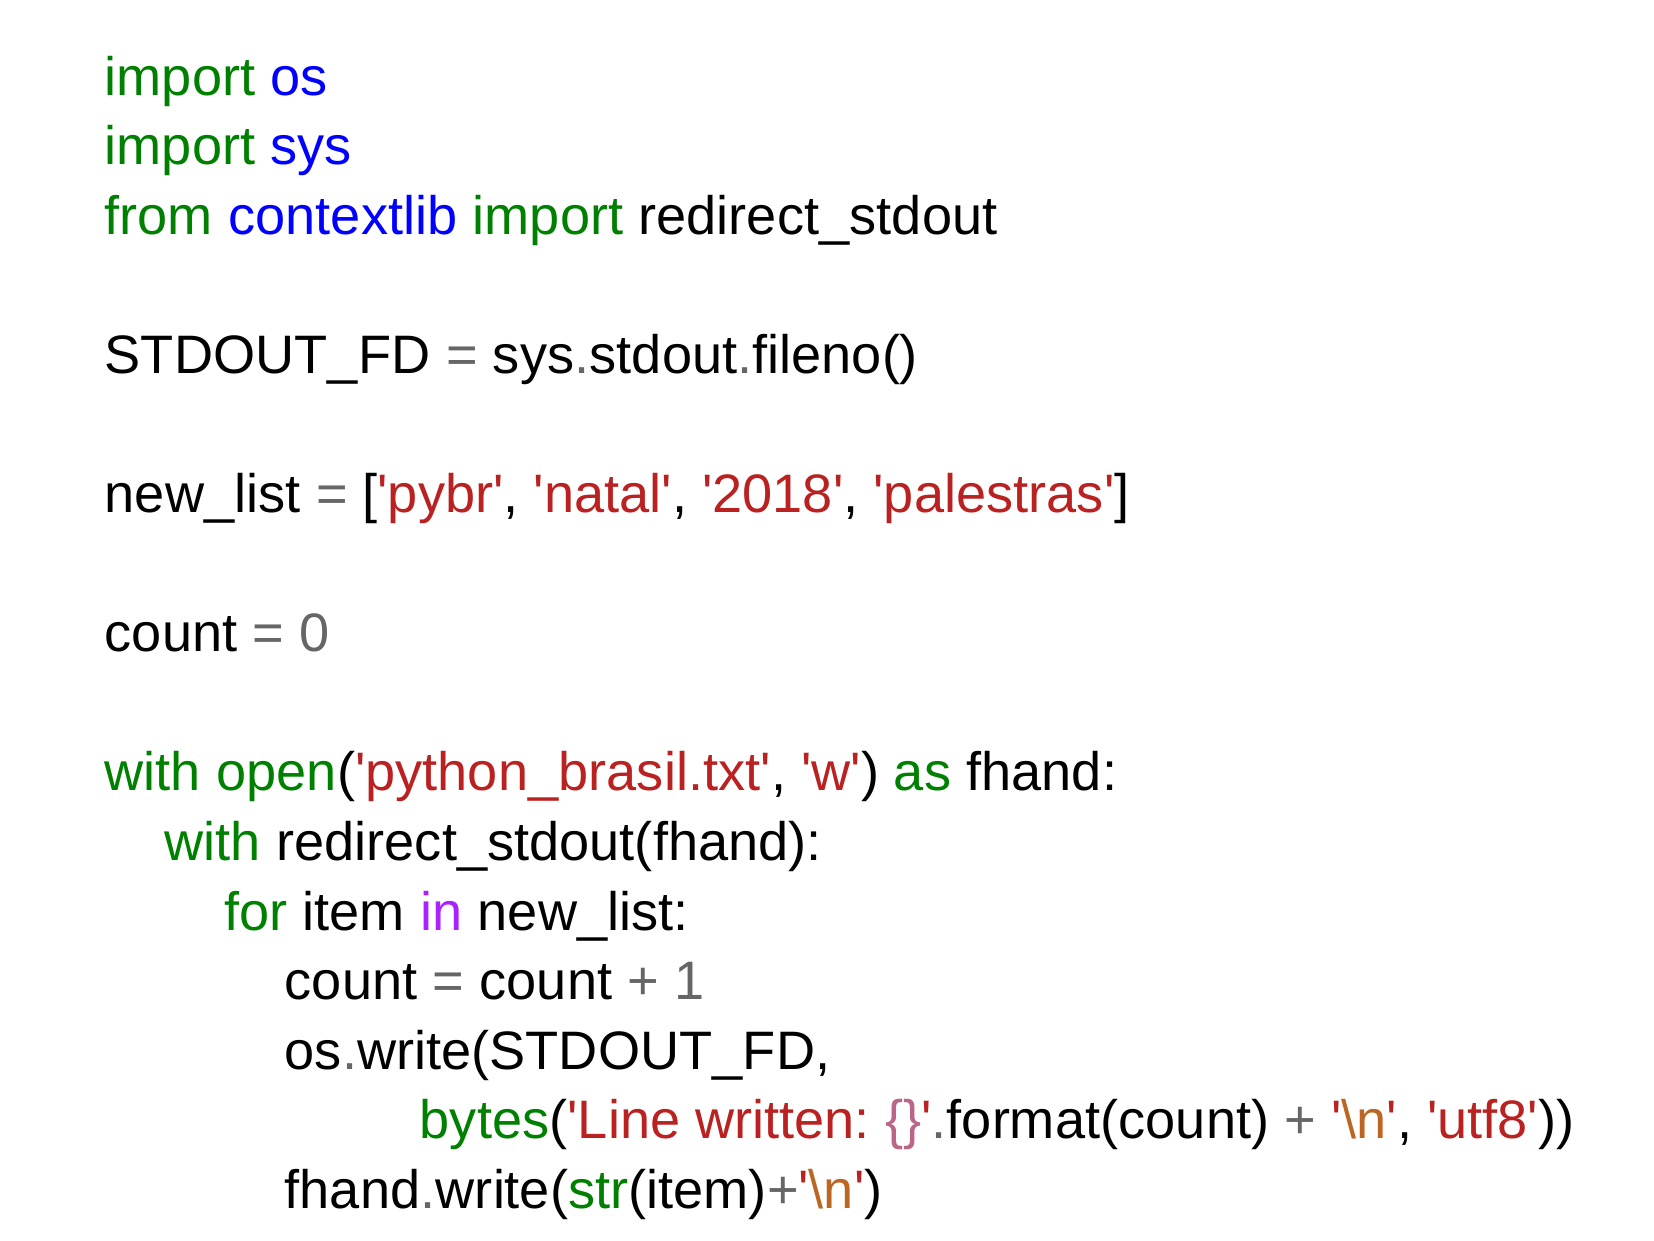

import os
import sys
from contextlib import redirect_stdout
STDOUT_FD = sys.stdout.fileno()
new_list = ['pybr', 'natal', '2018', 'palestras']
count = 0
with open('python_brasil.txt', 'w') as fhand:
 with redirect_stdout(fhand):
 for item in new_list:
 count = count + 1
 os.write(STDOUT_FD,
 bytes('Line written: {}'.format(count) + '\n', 'utf8'))
 fhand.write(str(item)+'\n')